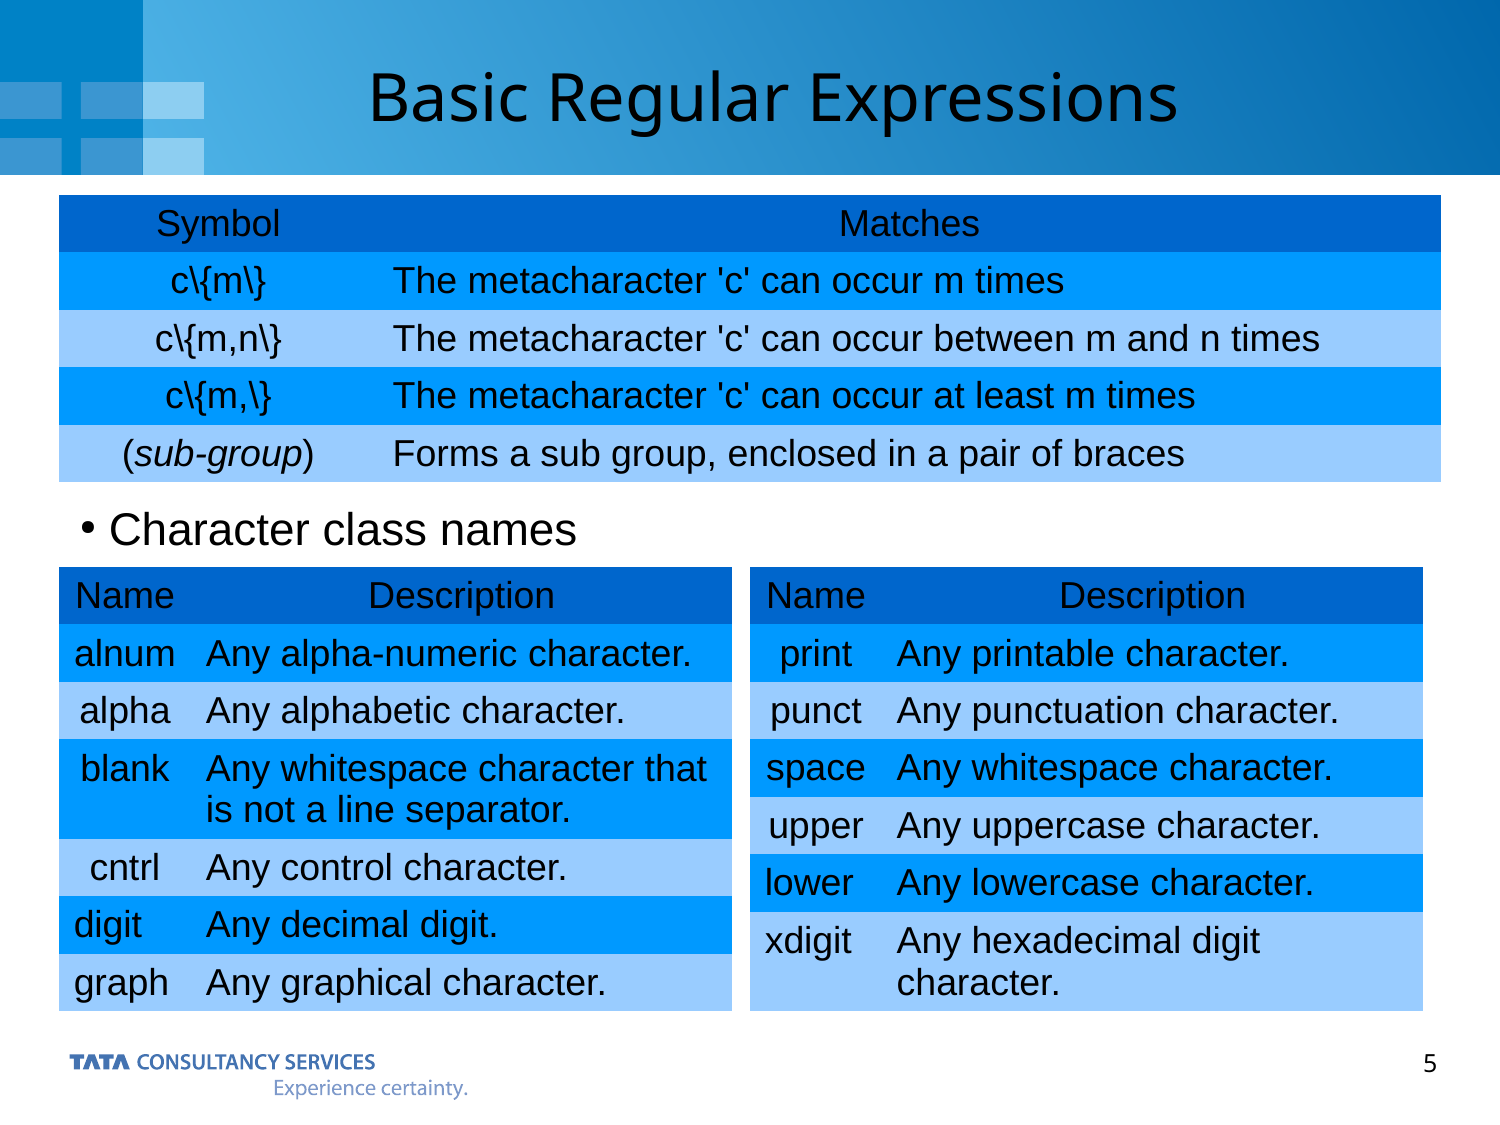

Basic Regular Expressions
 Character class names
| Symbol | Matches |
| --- | --- |
| c\{m\} | The metacharacter 'c' can occur m times |
| c\{m,n\} | The metacharacter 'c' can occur between m and n times |
| c\{m,\} | The metacharacter 'c' can occur at least m times |
| (sub-group) | Forms a sub group, enclosed in a pair of braces |
| Name | Description |
| --- | --- |
| print | Any printable character. |
| punct | Any punctuation character. |
| space | Any whitespace character. |
| upper | Any uppercase character. |
| lower | Any lowercase character. |
| xdigit | Any hexadecimal digit character. |
| Name | Description |
| --- | --- |
| alnum | Any alpha-numeric character. |
| alpha | Any alphabetic character. |
| blank | Any whitespace character that is not a line separator. |
| cntrl | Any control character. |
| digit | Any decimal digit. |
| graph | Any graphical character. |